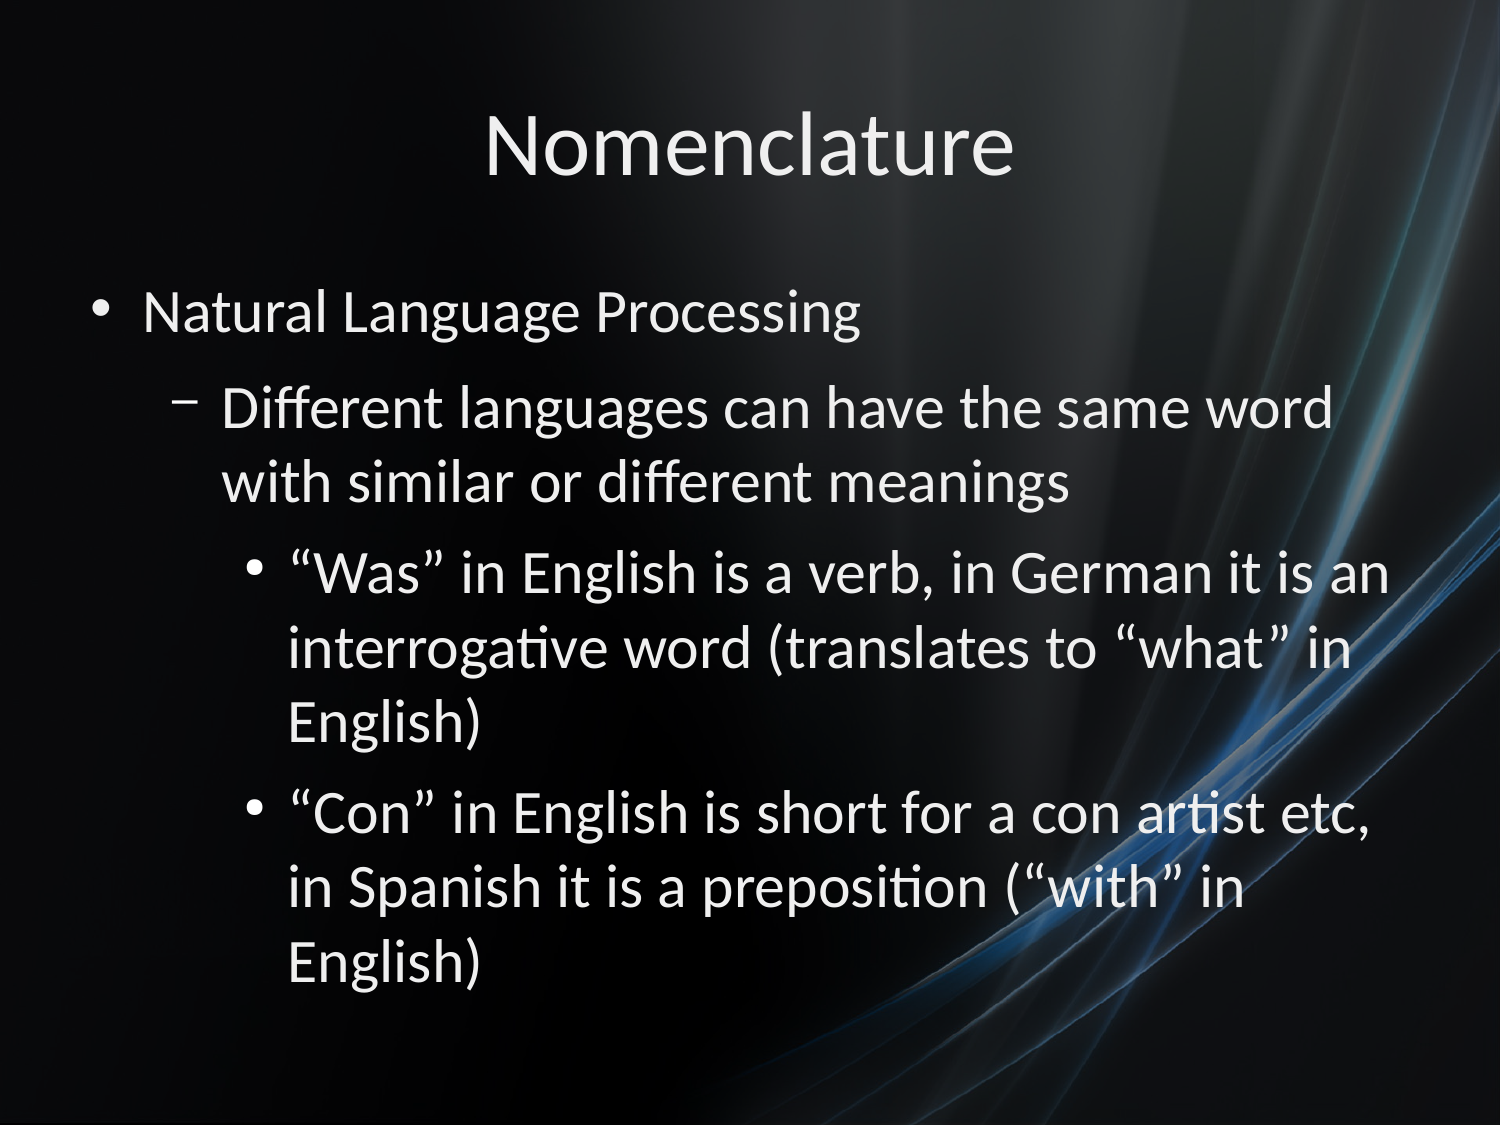

# Nomenclature
Natural Language Processing
Different languages can have the same word with similar or different meanings
“Was” in English is a verb, in German it is an interrogative word (translates to “what” in English)
“Con” in English is short for a con artist etc, in Spanish it is a preposition (“with” in English)